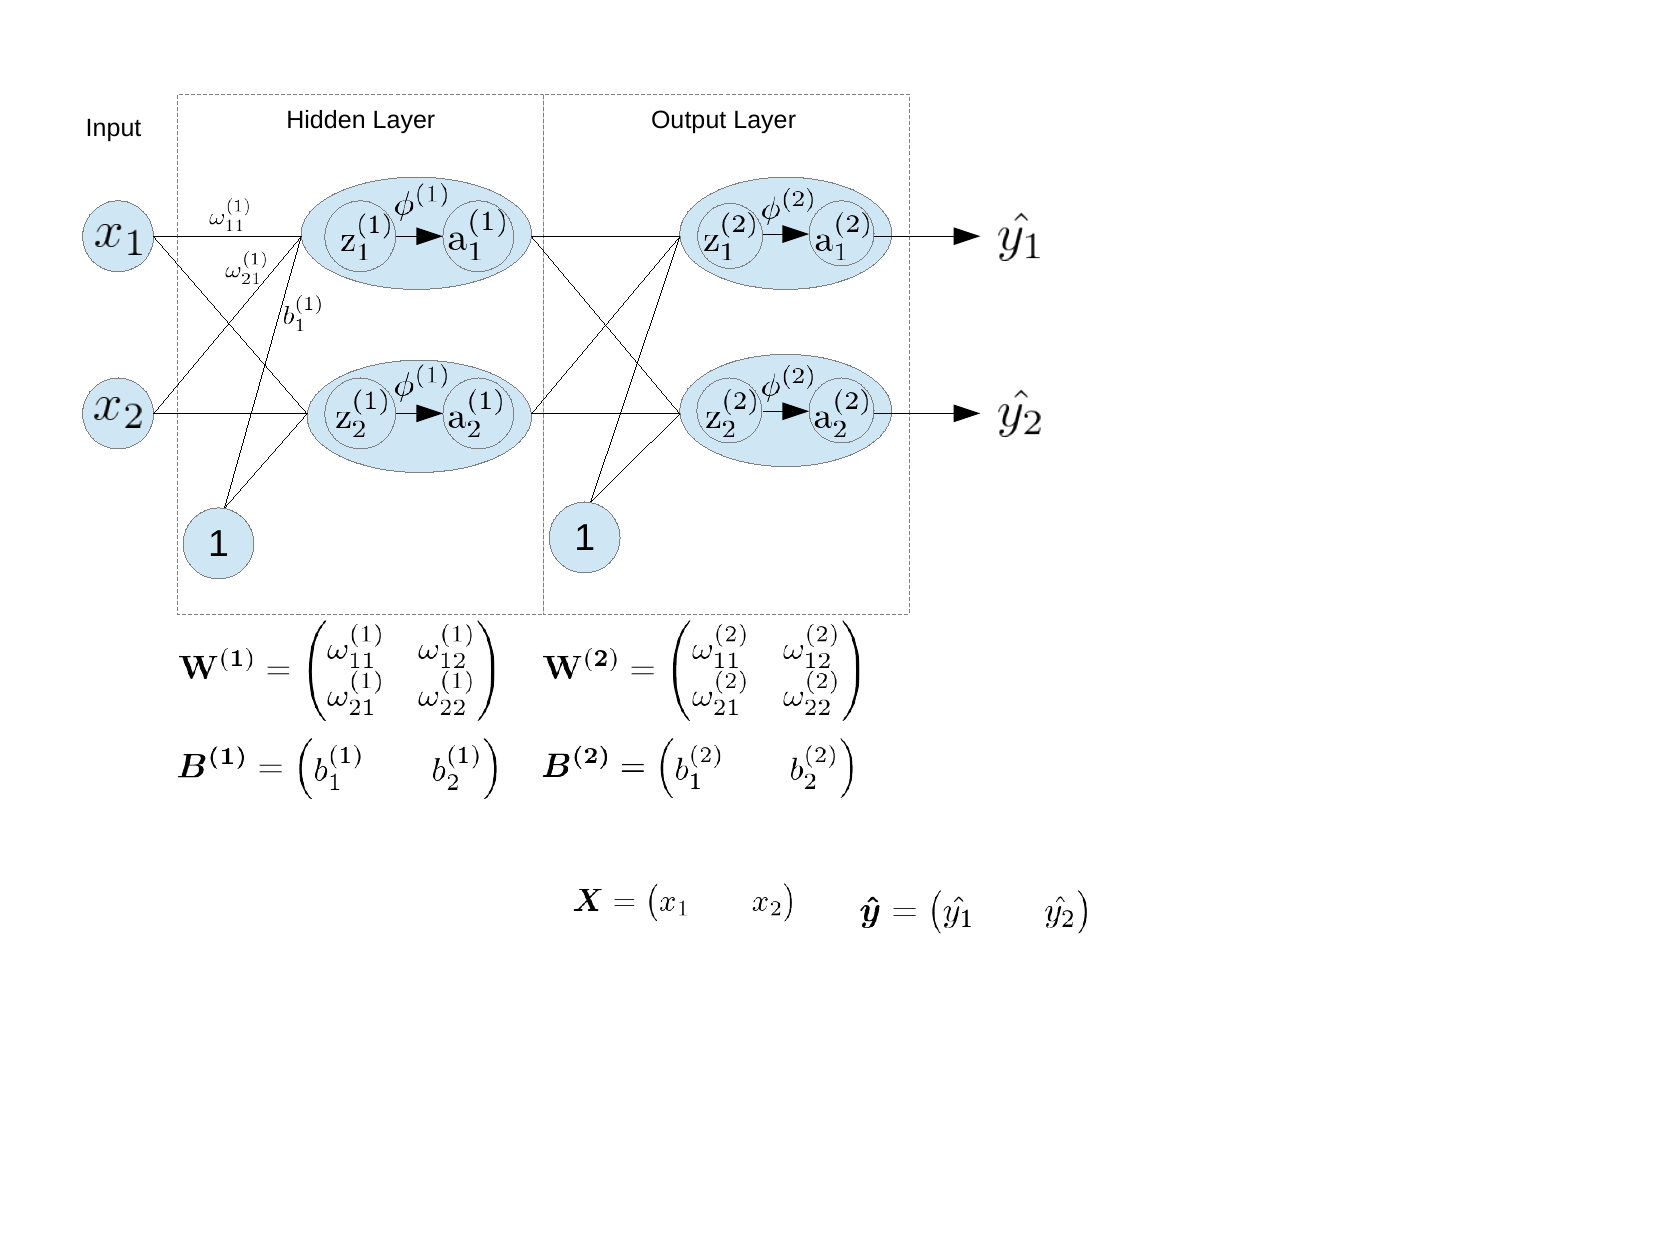

Hidden Layer
Output Layer
Input
x1
1
1